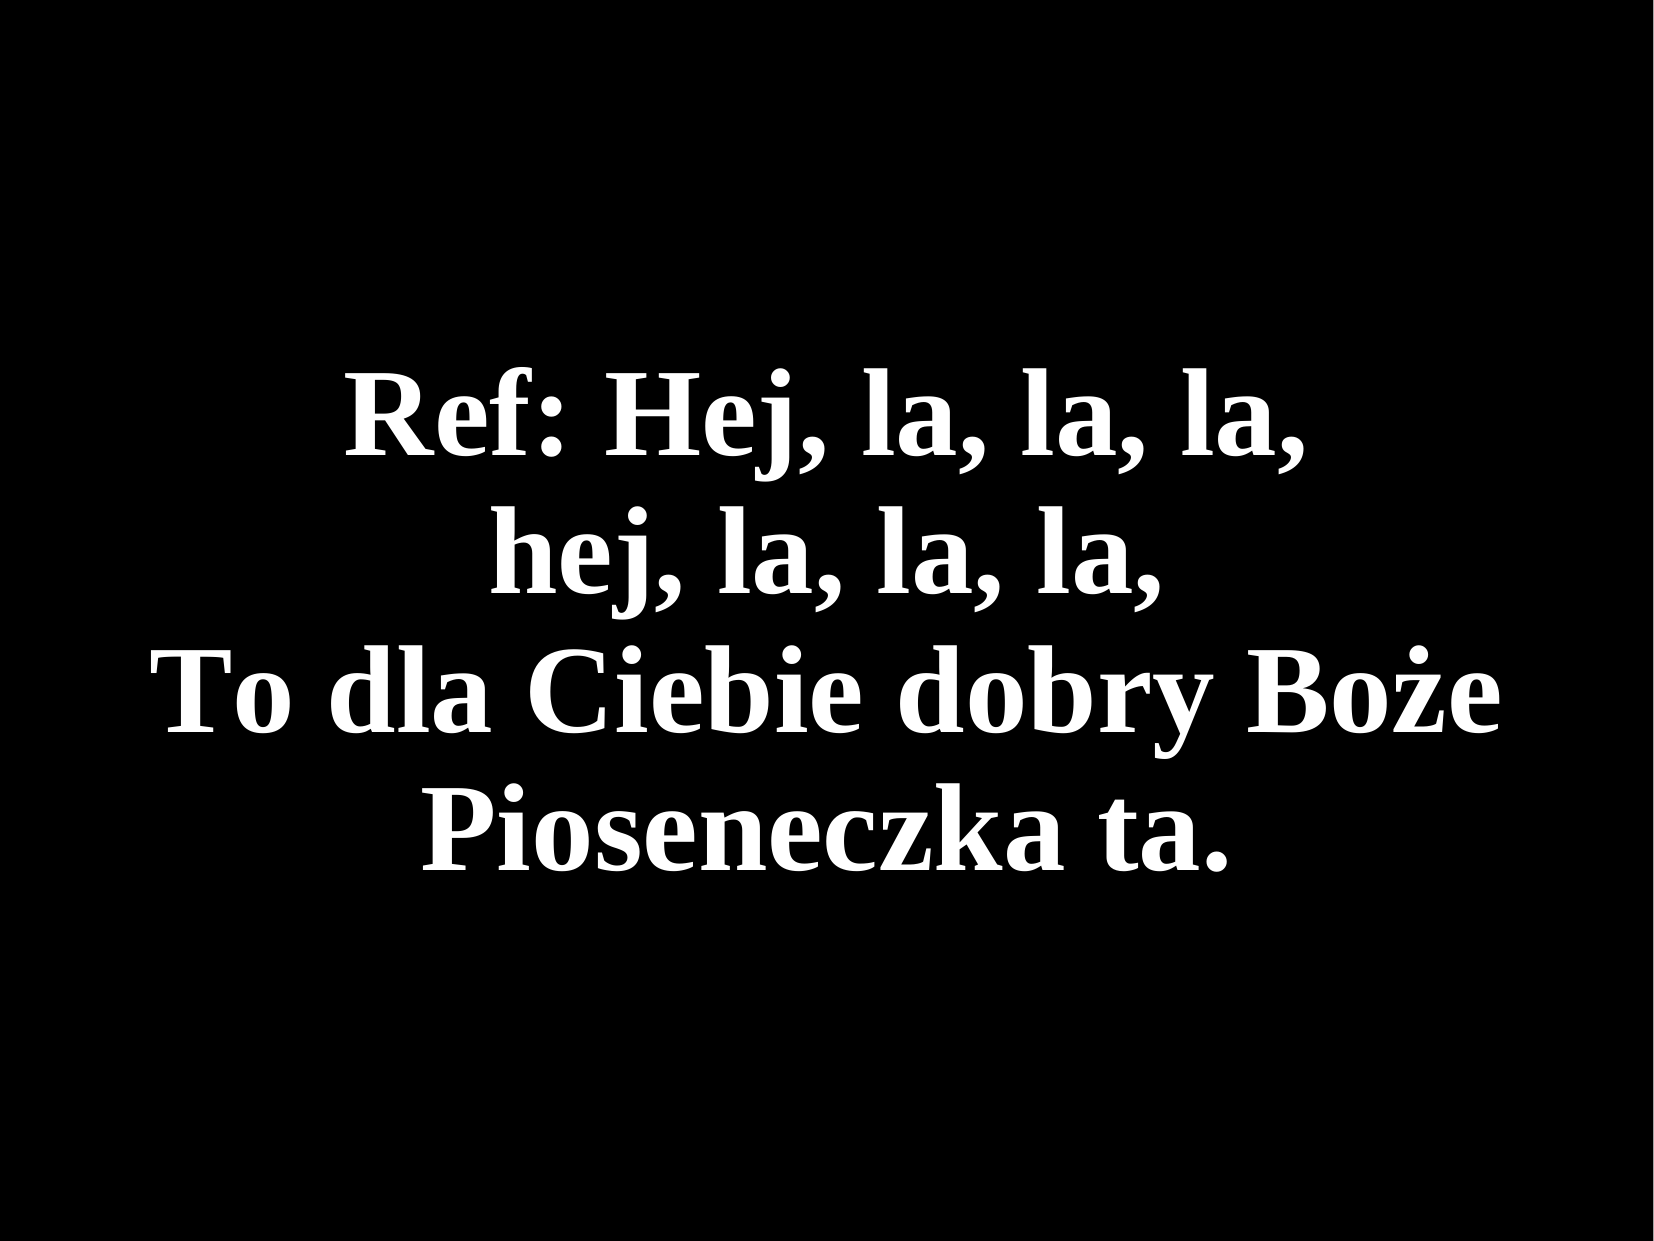

# Ref: Hej, la, la, la, hej, la, la, la, To dla Ciebie dobry Boże Pioseneczka ta.